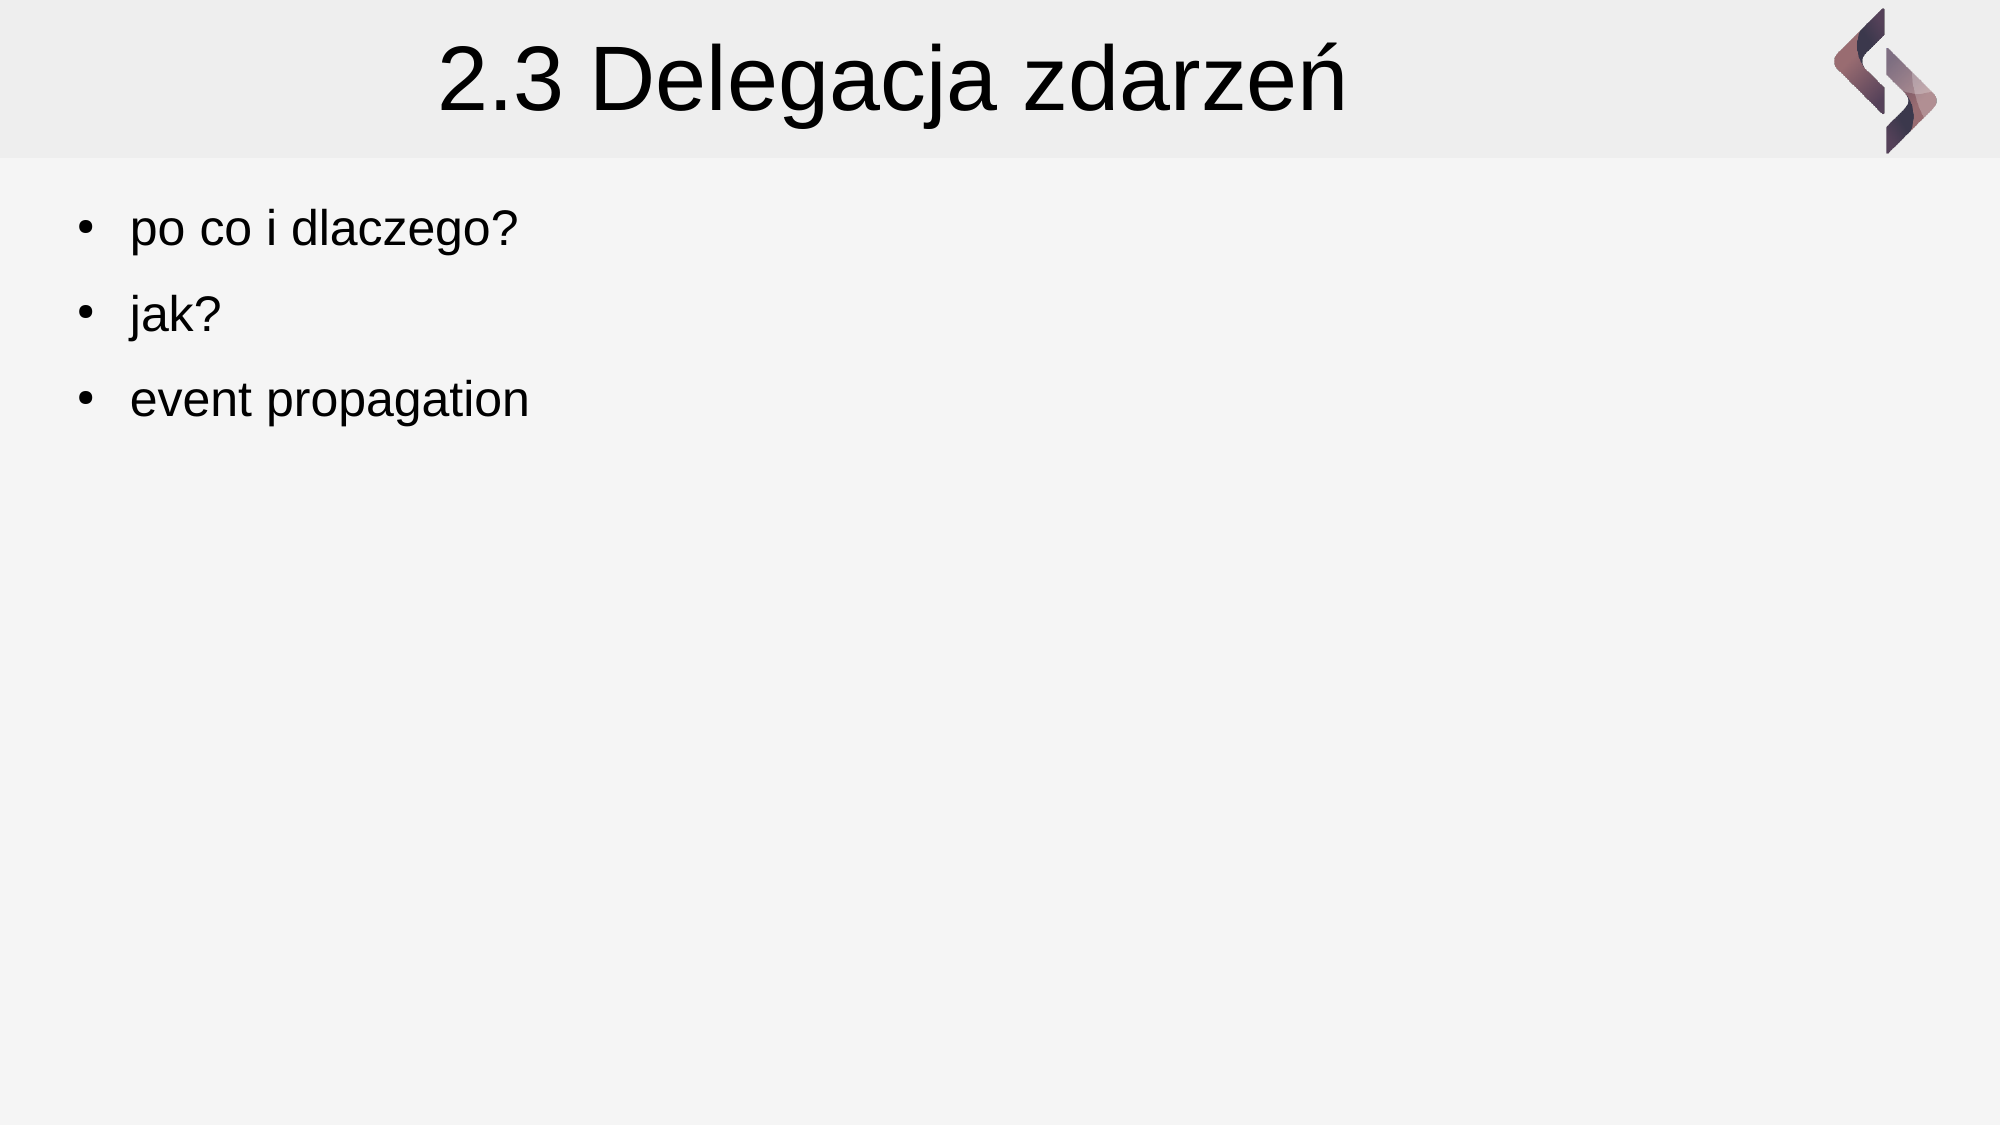

# 2.3 Delegacja zdarzeń
po co i dlaczego?
jak?
event propagation